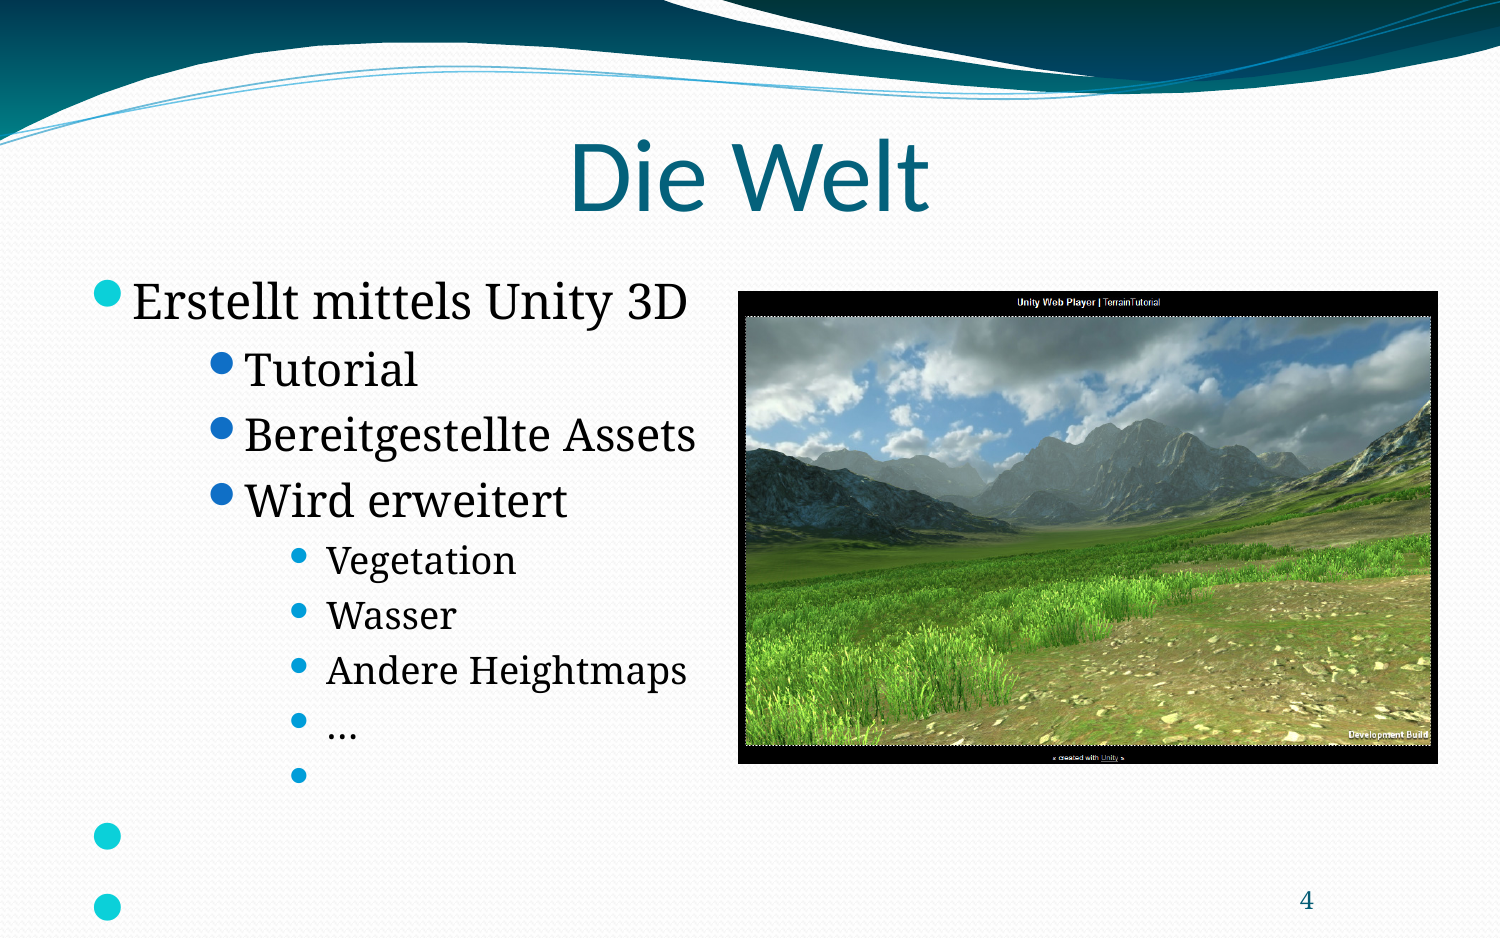

# Die Welt
Erstellt mittels Unity 3D
Tutorial
Bereitgestellte Assets
Wird erweitert
Vegetation
Wasser
Andere Heightmaps
…
4